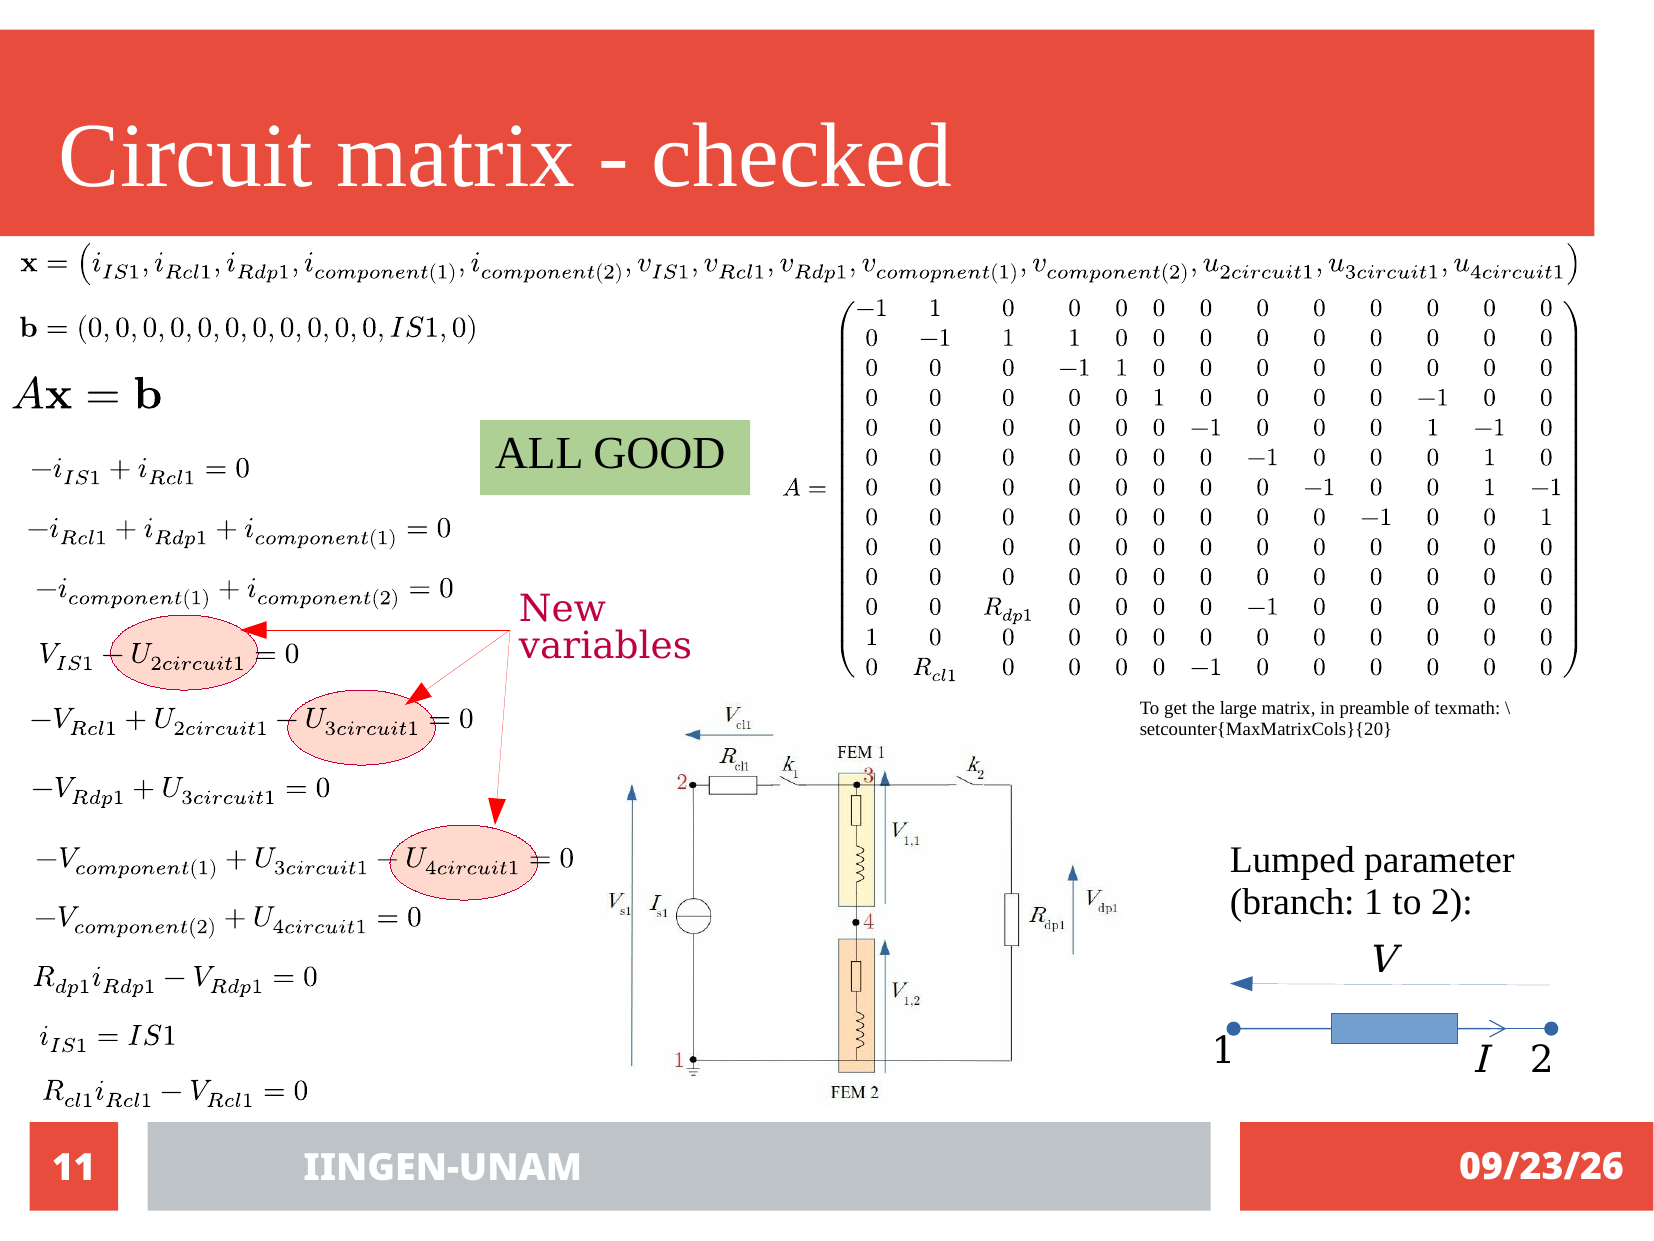

# Circuit matrix - checked
ALL GOOD
New variables
To get the large matrix, in preamble of texmath: \setcounter{MaxMatrixCols}{20}
Lumped parameter (branch: 1 to 2):
V
1
I
2
11
IINGEN-UNAM